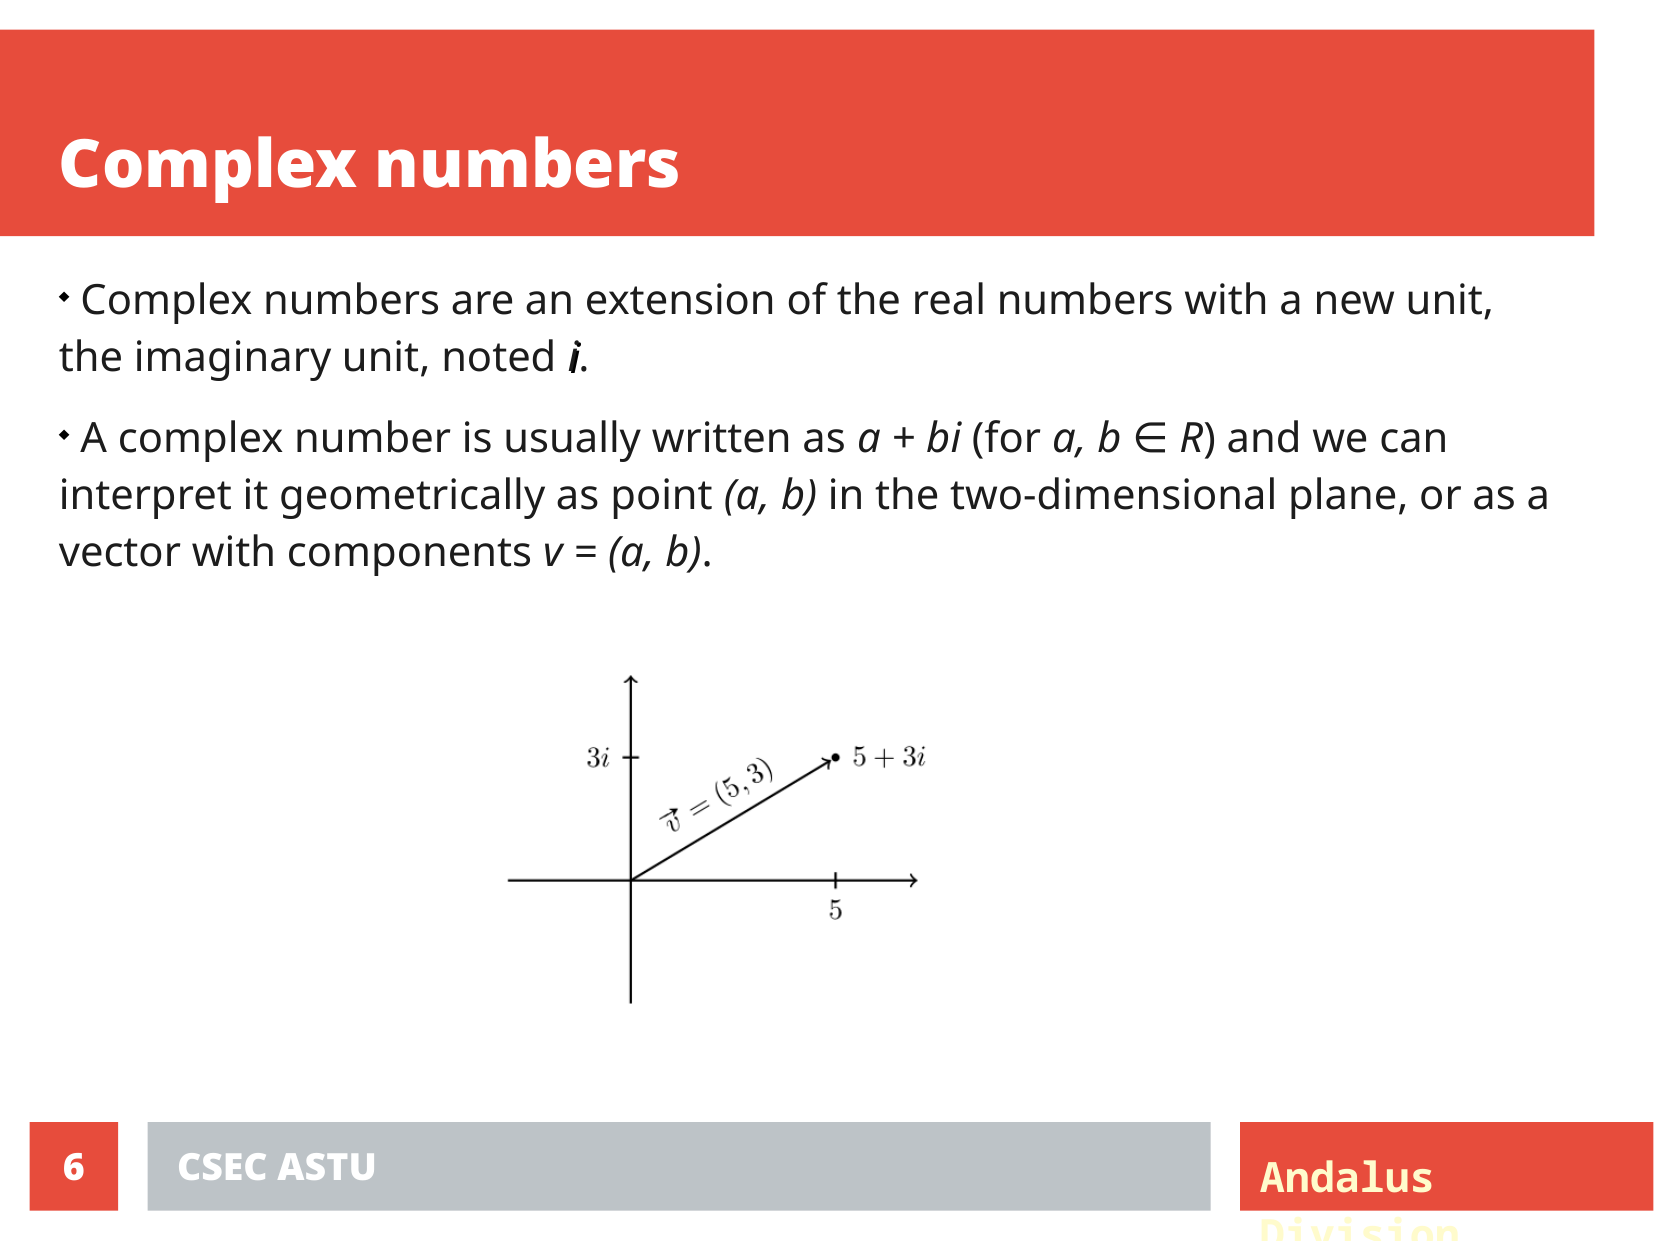

# Complex numbers
 Complex numbers are an extension of the real numbers with a new unit, the imaginary unit, noted i.
 A complex number is usually written as a + bi (for a, b ∈ R) and we can interpret it geometrically as point (a, b) in the two-dimensional plane, or as a vector with components v = (a, b).
6
CSEC ASTU
Andalus Division